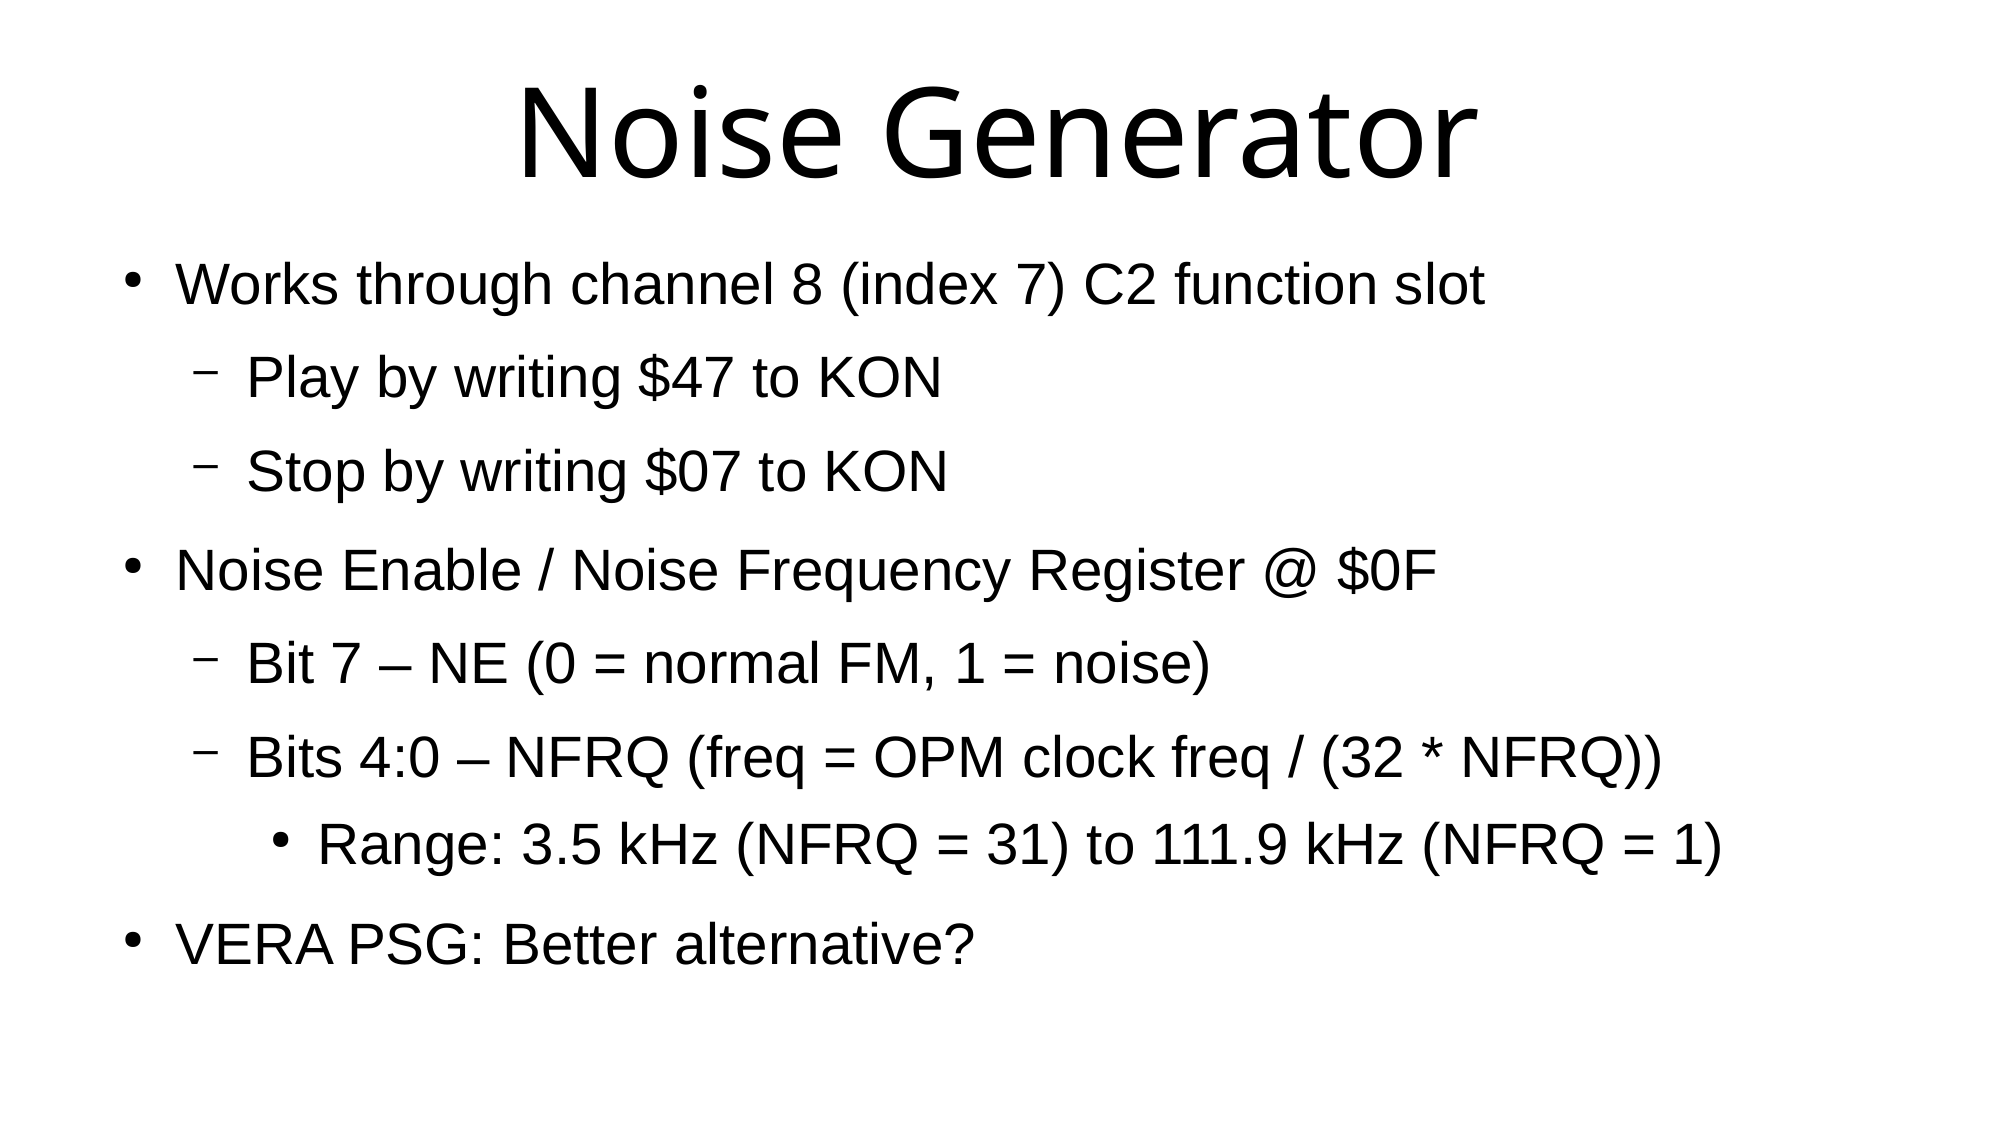

Noise Generator
# Works through channel 8 (index 7) C2 function slot
Play by writing $47 to KON
Stop by writing $07 to KON
Noise Enable / Noise Frequency Register @ $0F
Bit 7 – NE (0 = normal FM, 1 = noise)
Bits 4:0 – NFRQ (freq = OPM clock freq / (32 * NFRQ))
Range: 3.5 kHz (NFRQ = 31) to 111.9 kHz (NFRQ = 1)
VERA PSG: Better alternative?